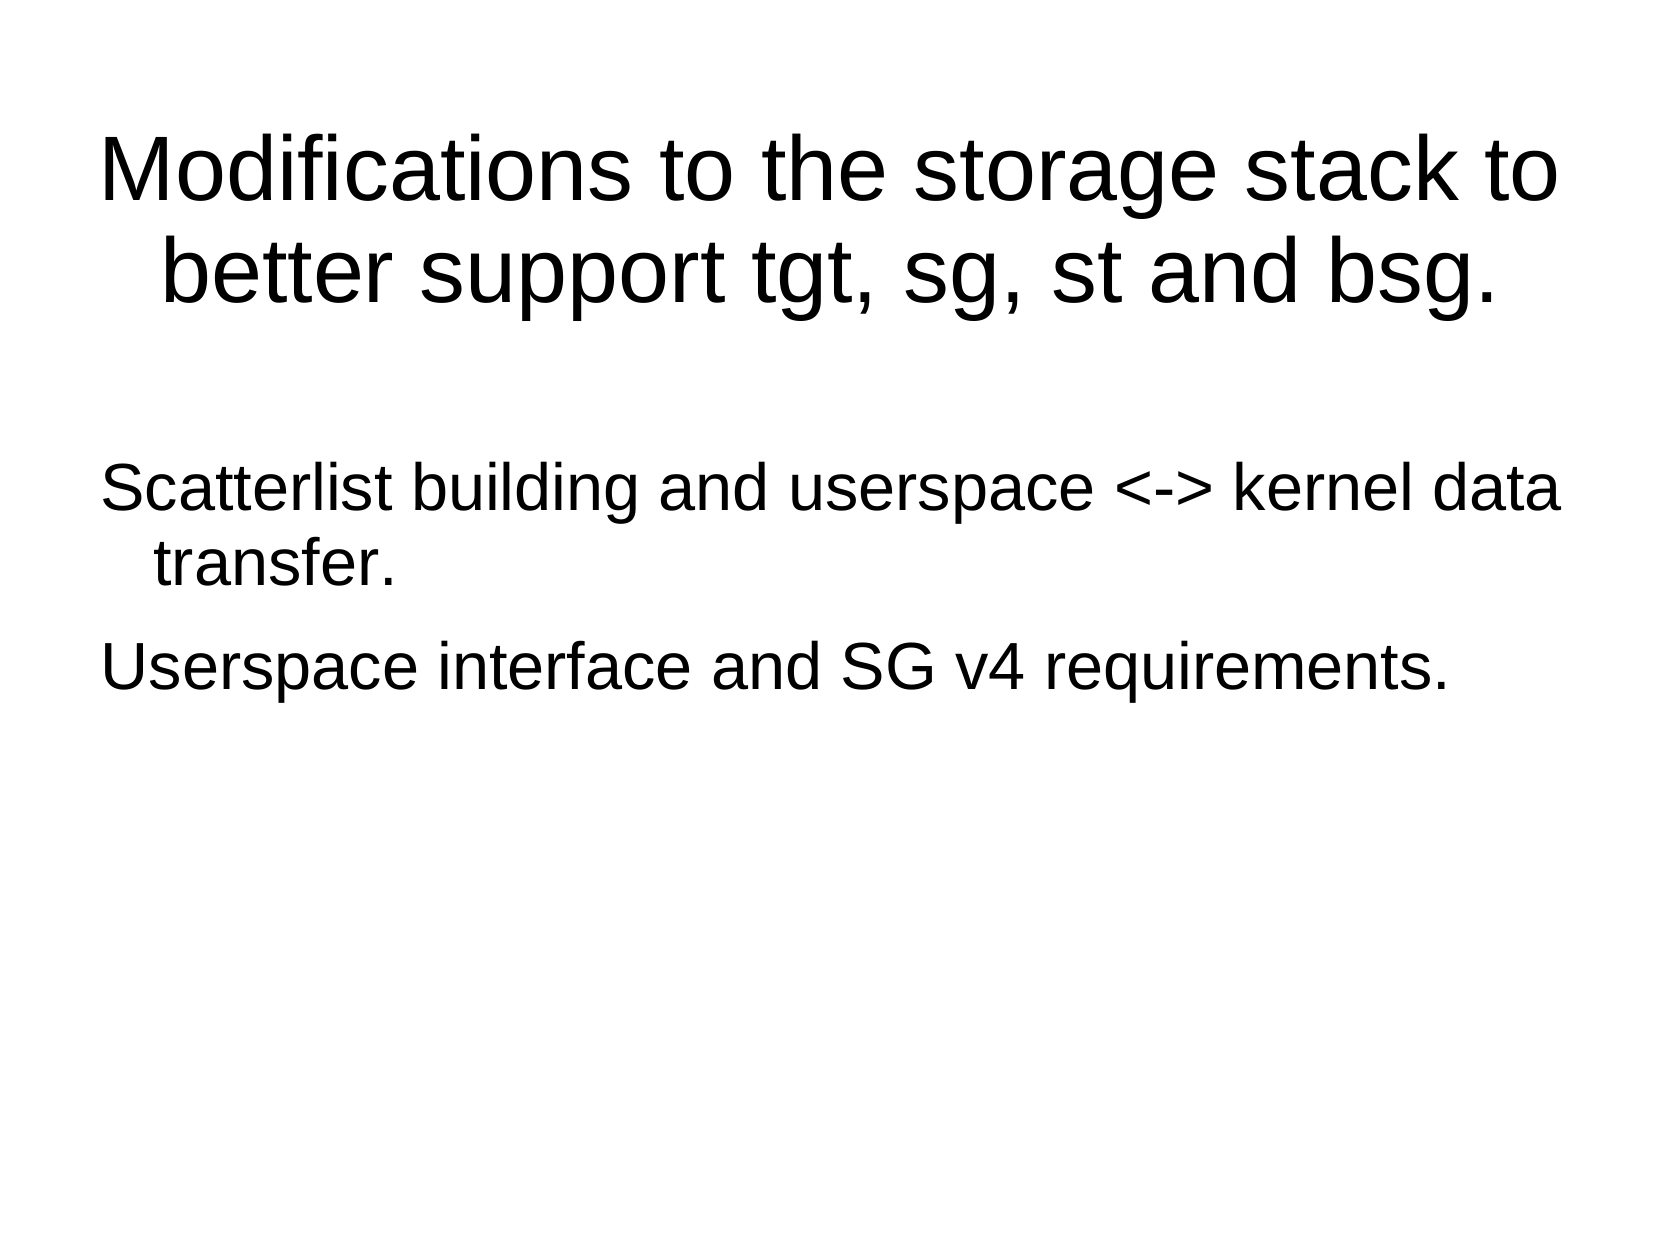

# Modifications to the storage stack to better support tgt, sg, st and bsg.
Scatterlist building and userspace <-> kernel data transfer.
Userspace interface and SG v4 requirements.